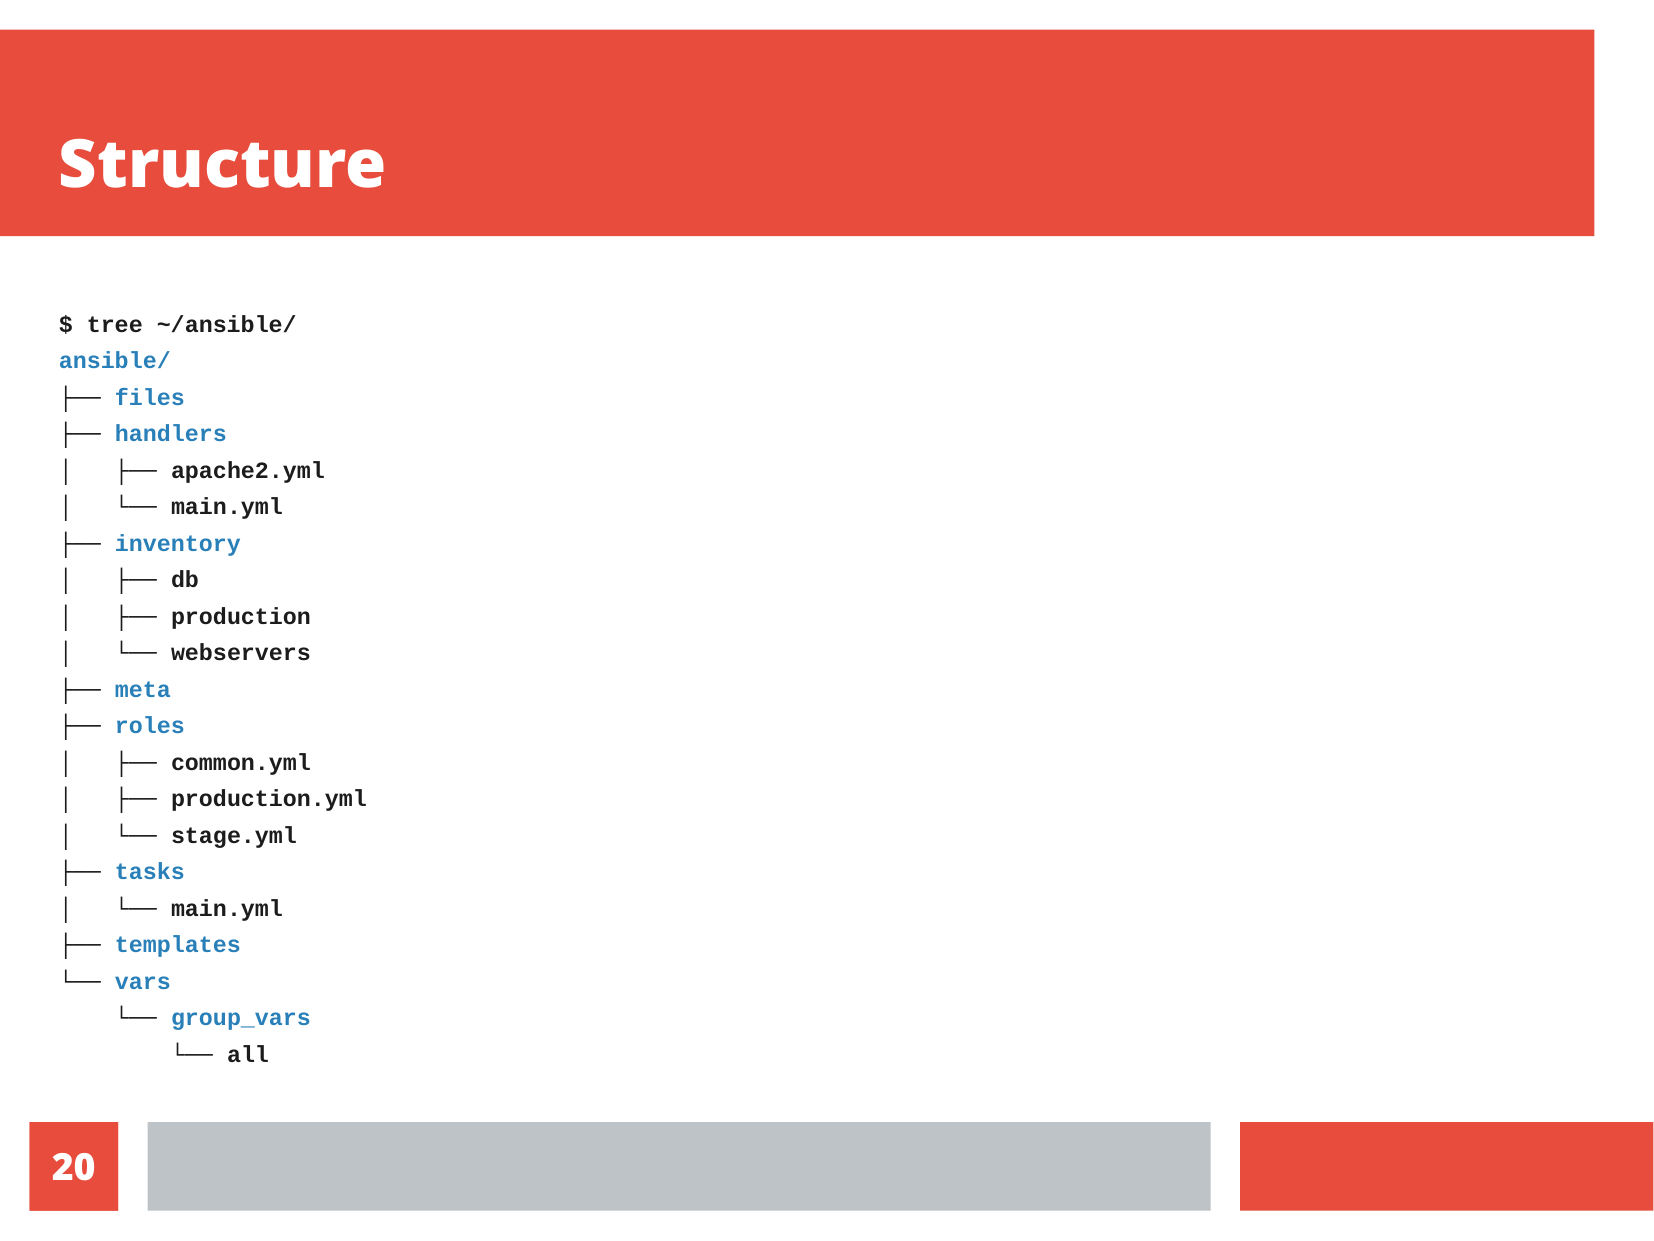

# Structure
$ tree ~/ansible/
ansible/
├── files
├── handlers
│   ├── apache2.yml
│ └── main.yml
├── inventory
│   ├── db
│   ├── production
│   └── webservers
├── meta
├── roles
│   ├── common.yml
│   ├── production.yml
│   └── stage.yml
├── tasks
│   └── main.yml
├── templates
└── vars
 └── group_vars
 └── all
20